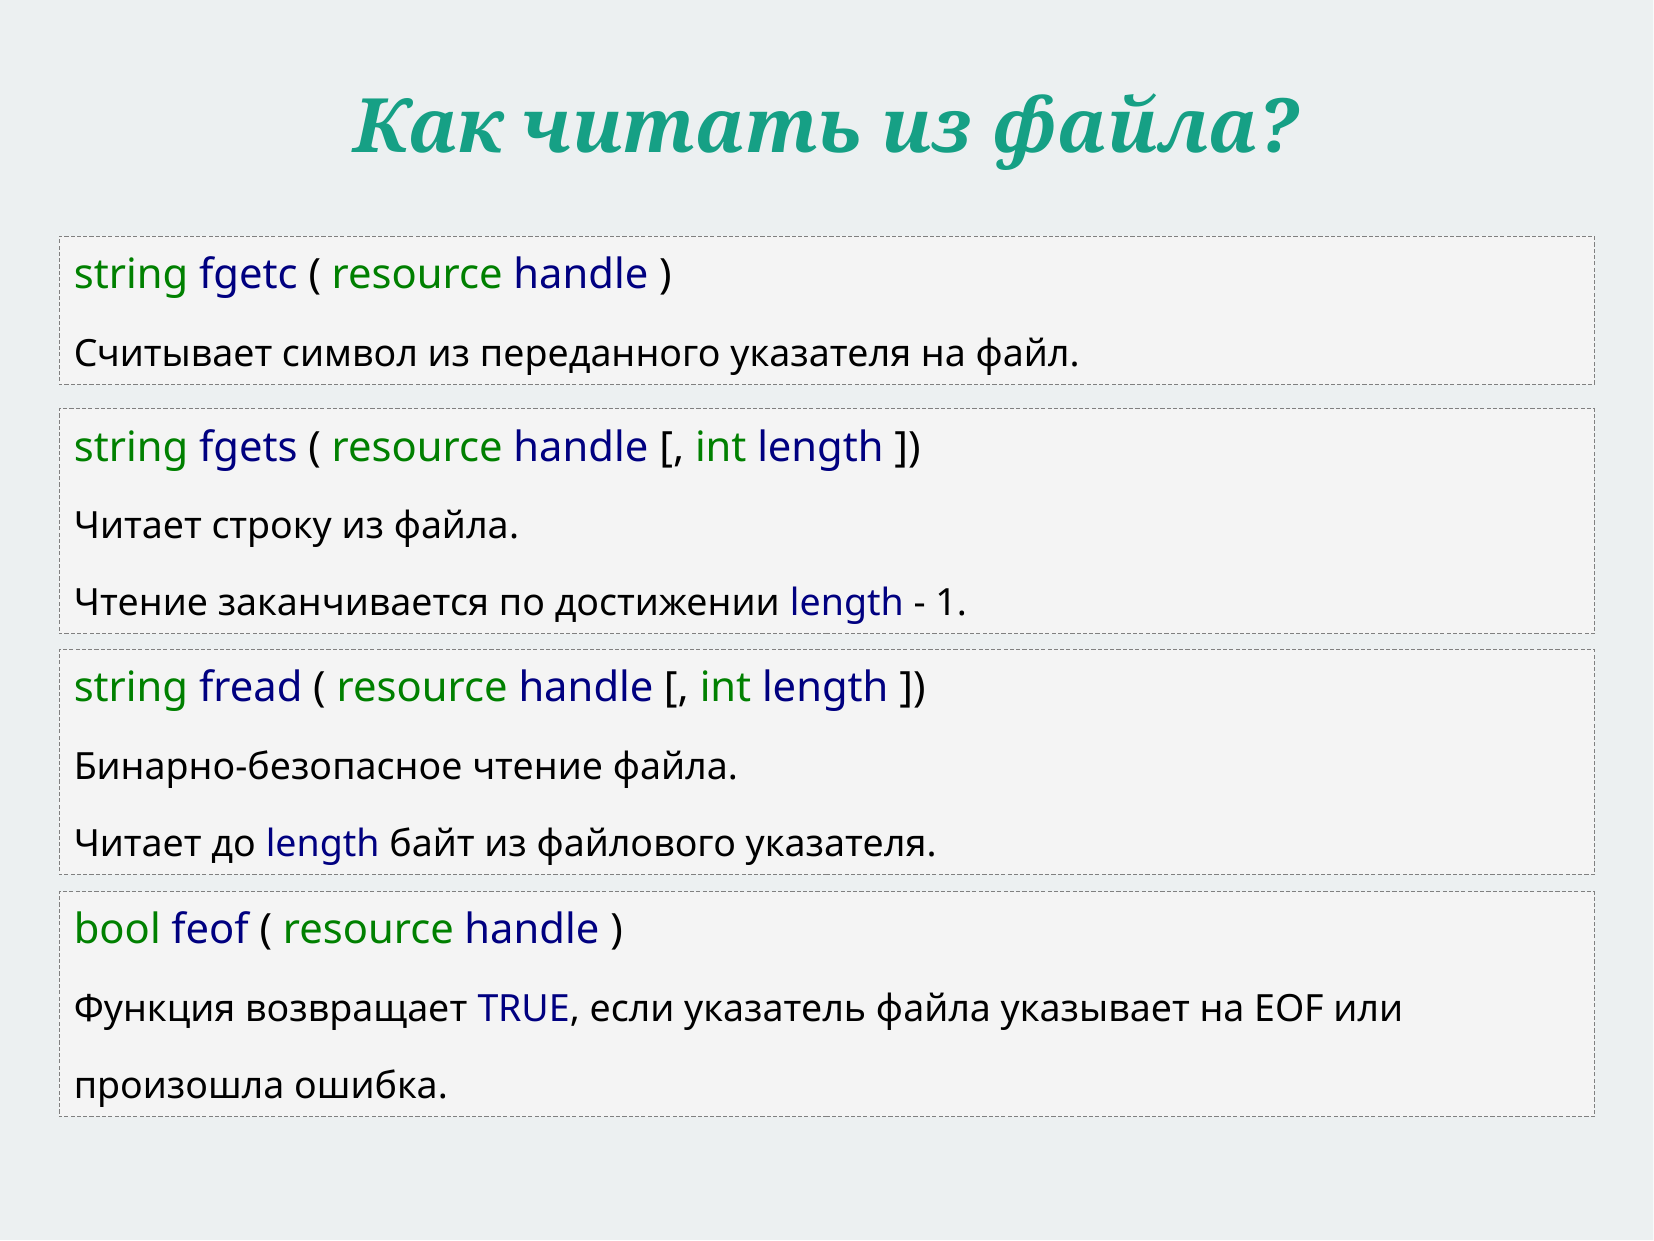

# Как читать из файла?
string fgetc ( resource handle )
Считывает символ из переданного указателя на файл.
string fgets ( resource handle [, int length ])
Читает строку из файла.
Чтение заканчивается по достижении length - 1.
string fread ( resource handle [, int length ])
Бинарно-безопасное чтение файла.
Читает до length байт из файлового указателя.
bool feof ( resource handle )
Функция возвращает TRUE, если указатель файла указывает на EOF или произошла ошибка.